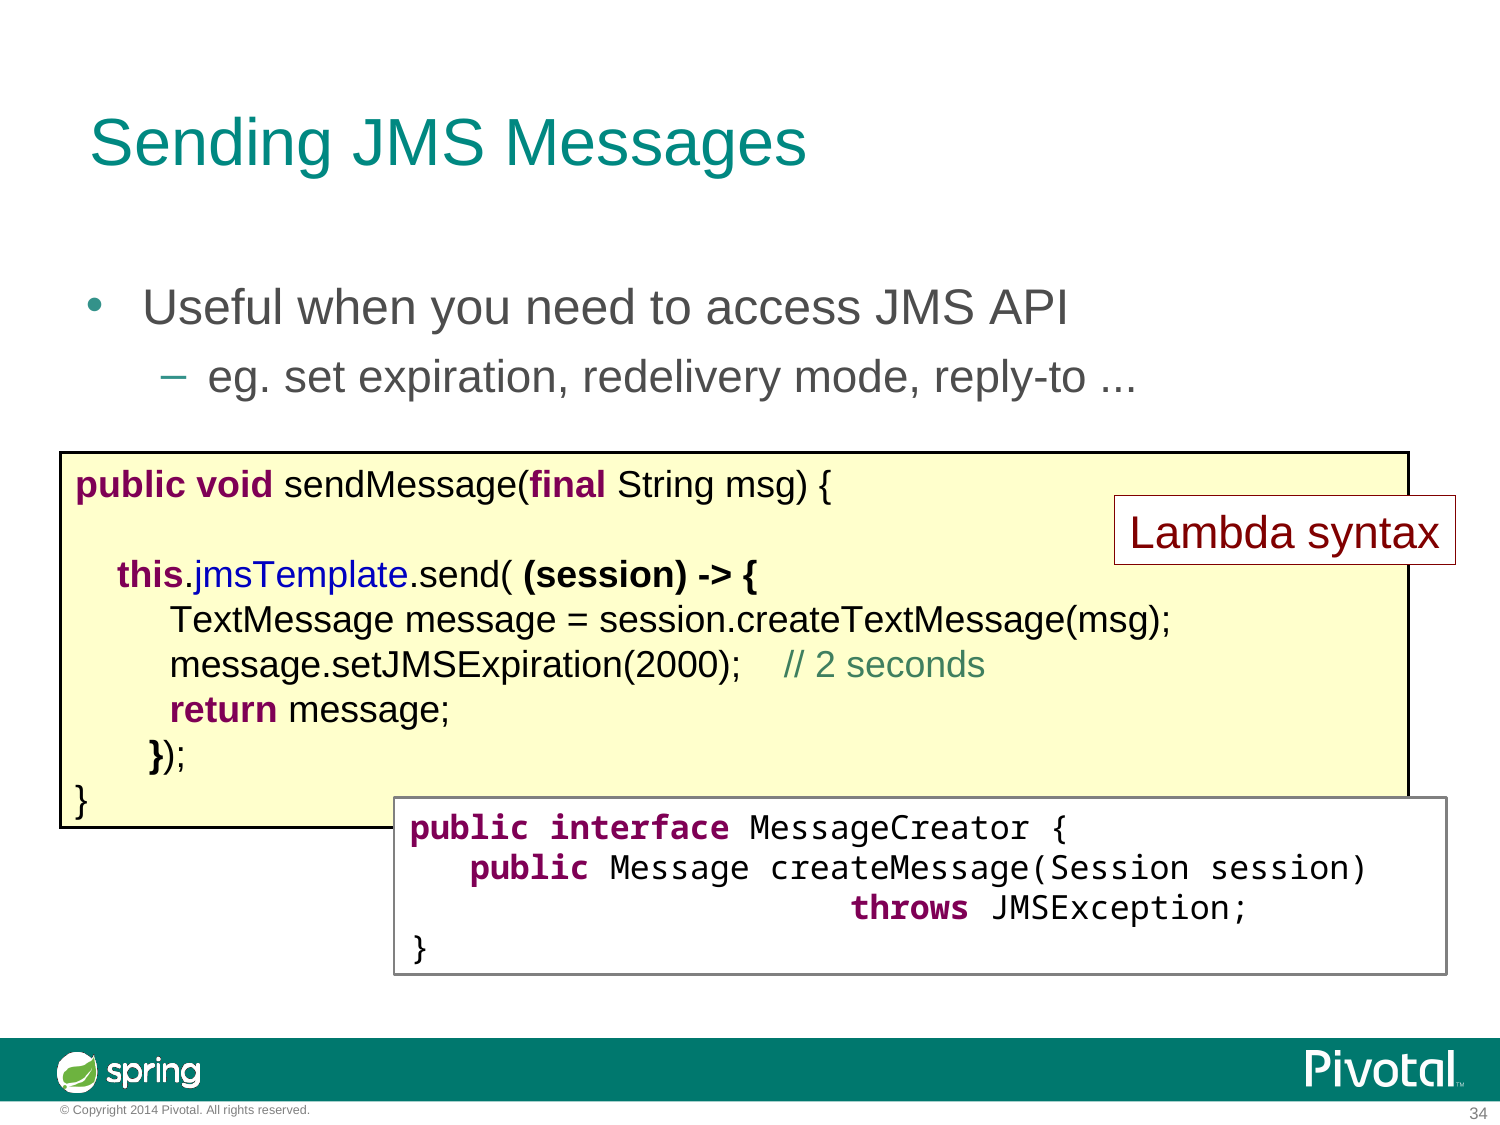

# Sending JMS Messages
Useful when you need to access JMS API
eg. set expiration, redelivery mode, reply-to ...
public void sendMessage(final String msg) {
 this.jmsTemplate.send( (session) -> {
 TextMessage message = session.createTextMessage(msg);
 message.setJMSExpiration(2000); // 2 seconds
 return message;
 });
}
Lambda syntax
public interface MessageCreator {
 public Message createMessage(Session session)
 throws JMSException;
}